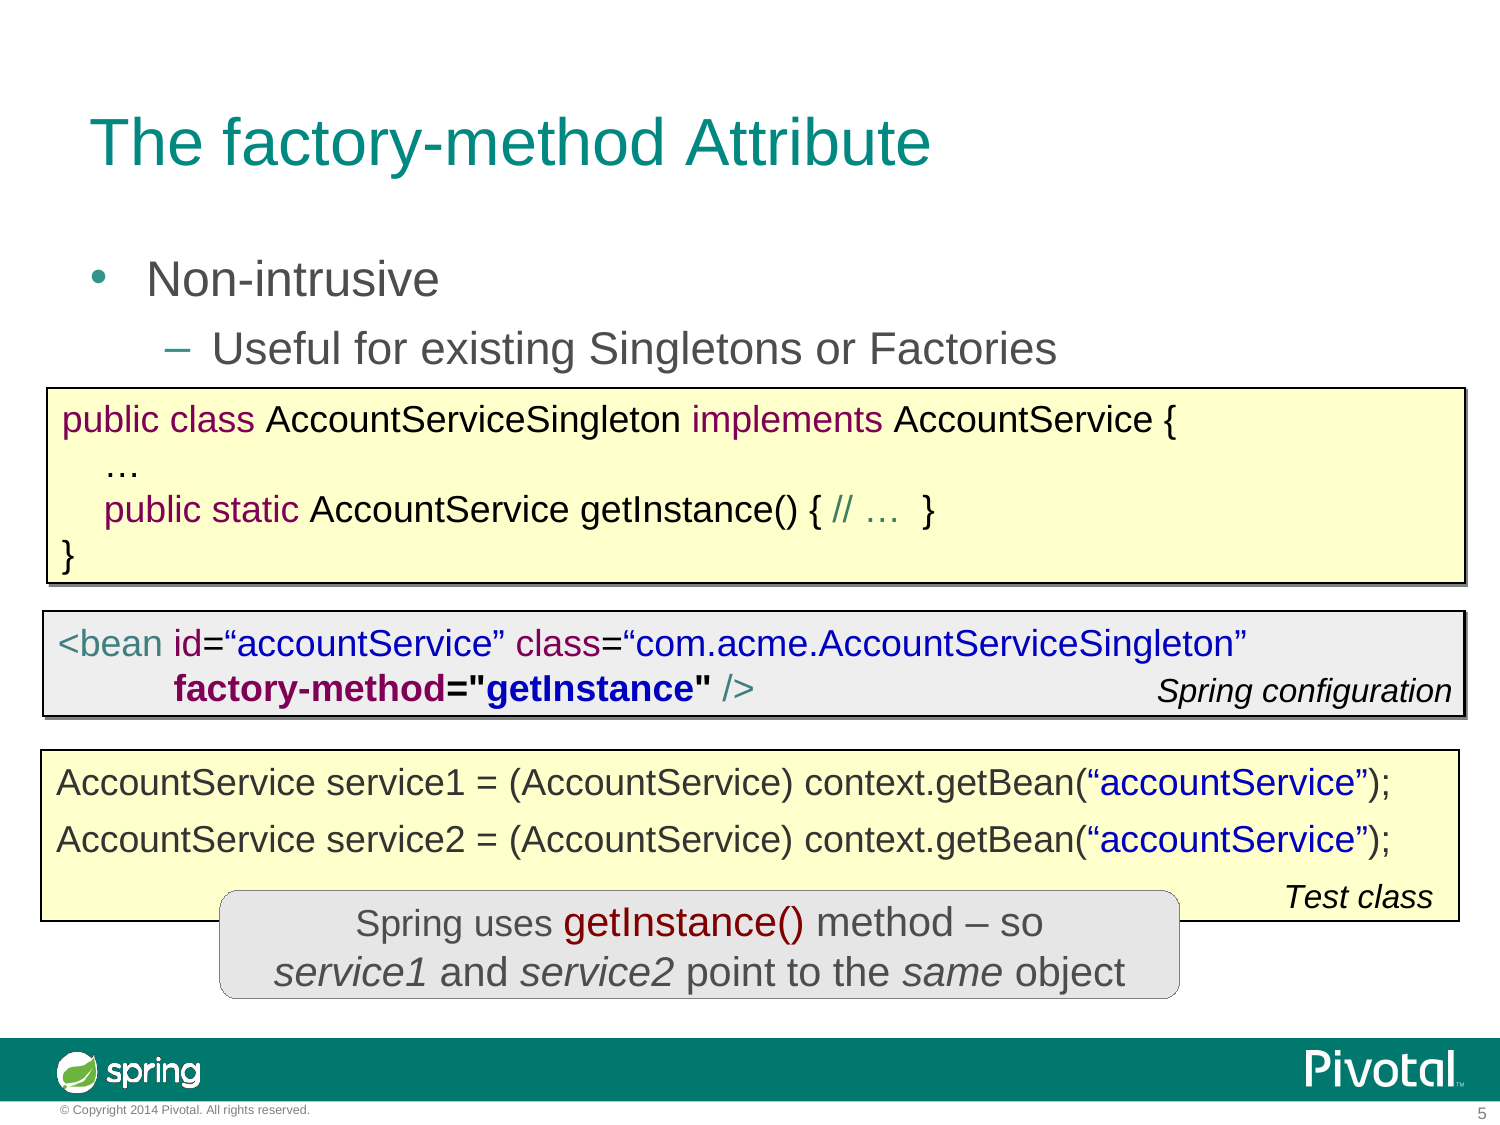

# The factory-method Attribute
Non-intrusive
Useful for existing Singletons or Factories
public class AccountServiceSingleton implements AccountService {
 …
 public static AccountService getInstance() { // … }
}
<bean id=“accountService” class=“com.acme.AccountServiceSingleton”
 factory-method="getInstance" />
Spring configuration
AccountService service1 = (AccountService) context.getBean(“accountService”);
AccountService service2 = (AccountService) context.getBean(“accountService”);
Test class
Spring uses getInstance() method – so
service1 and service2 point to the same object